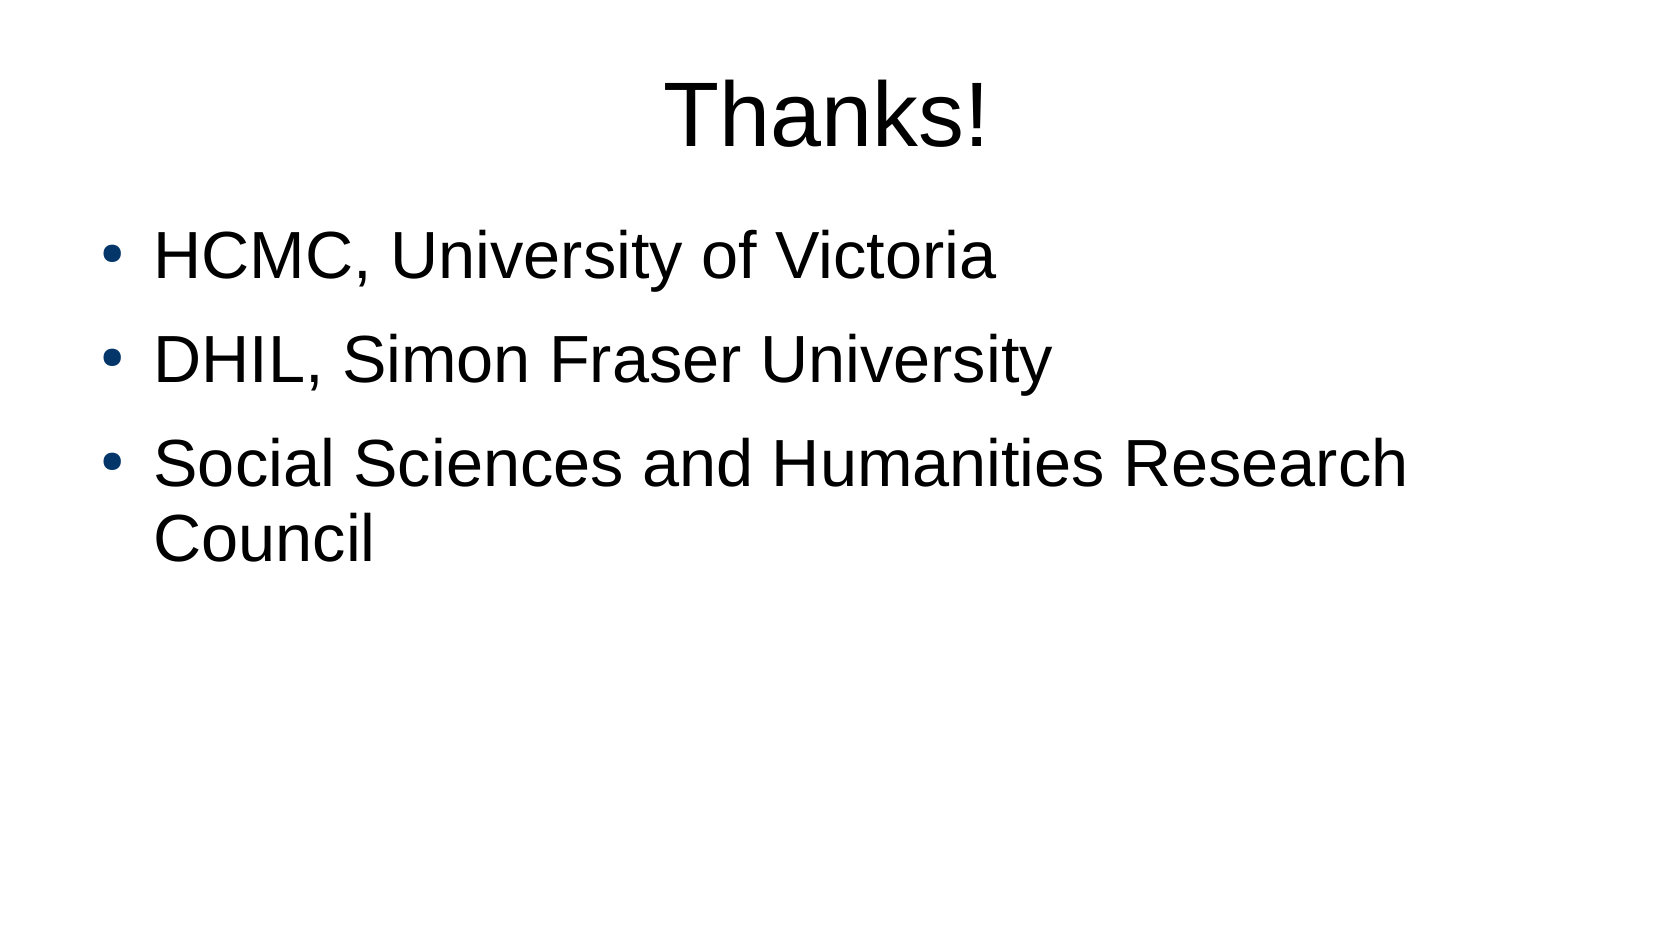

# Thanks!
HCMC, University of Victoria
DHIL, Simon Fraser University
Social Sciences and Humanities Research Council